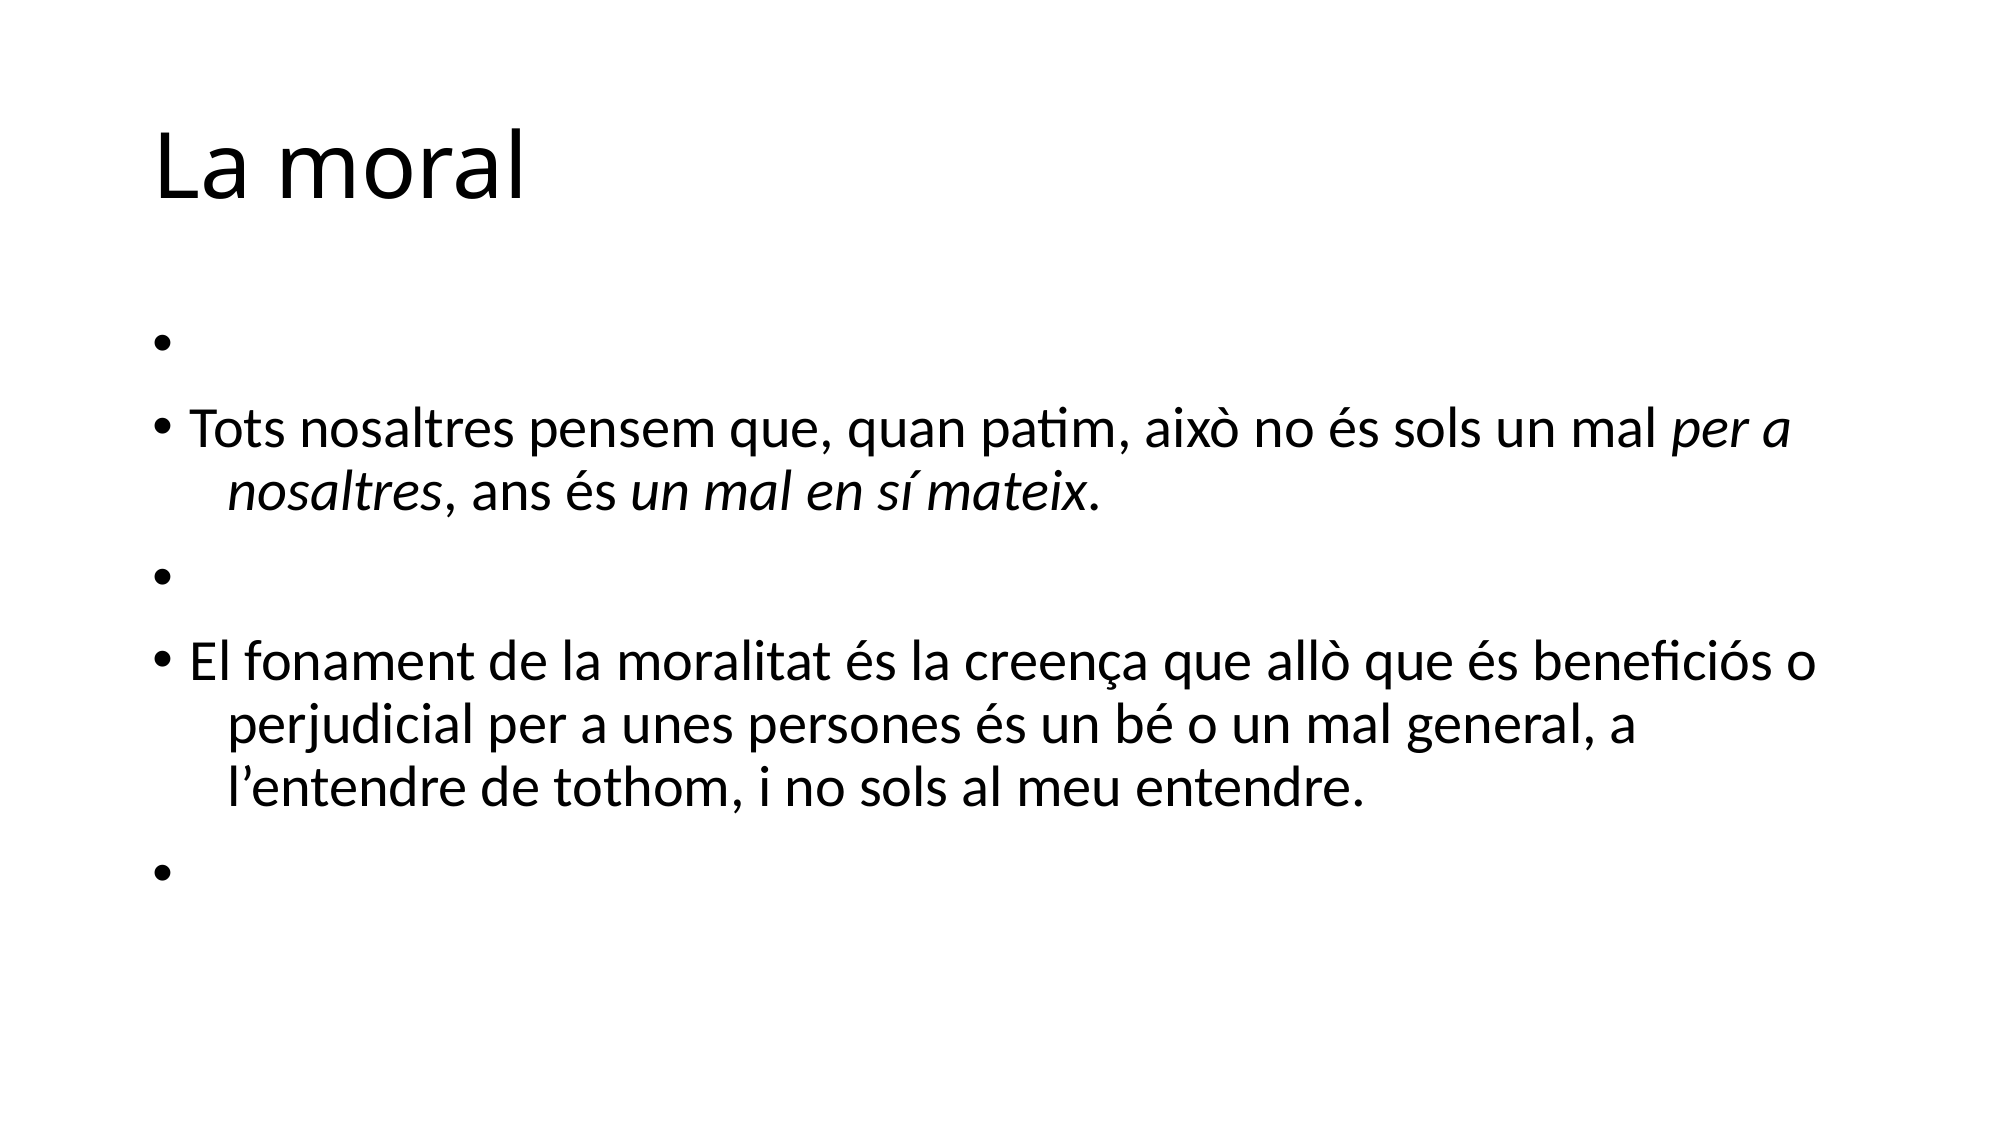

# La moral
Tots nosaltres pensem que, quan patim, això no és sols un mal per a nosaltres, ans és un mal en sí mateix.
El fonament de la moralitat és la creença que allò que és beneficiós o perjudicial per a unes persones és un bé o un mal general, a l’entendre de tothom, i no sols al meu entendre.